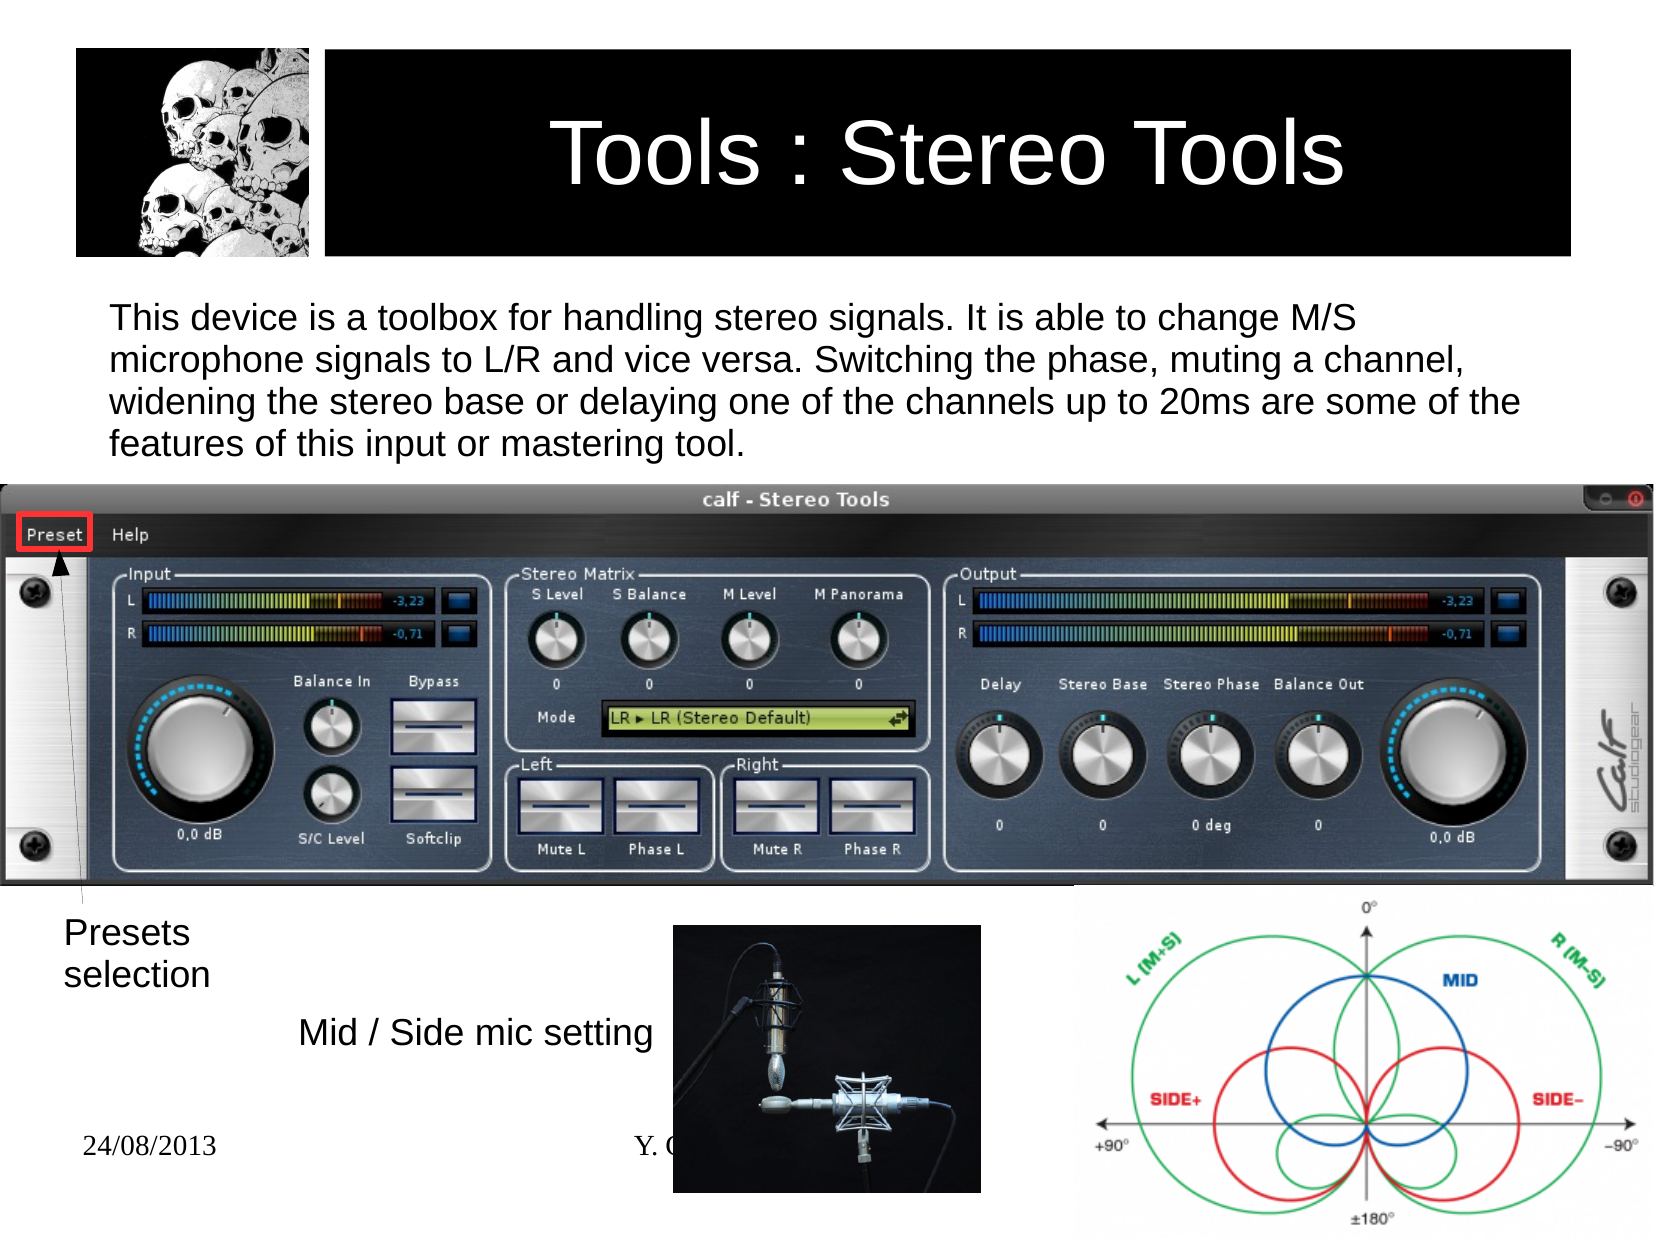

# Tools : Stereo Tools
This device is a toolbox for handling stereo signals. It is able to change M/S microphone signals to L/R and vice versa. Switching the phase, muting a channel, widening the stereo base or delaying one of the channels up to 20ms are some of the features of this input or mastering tool.
Presets selection
Mid / Side mic setting
Y. Collette
30